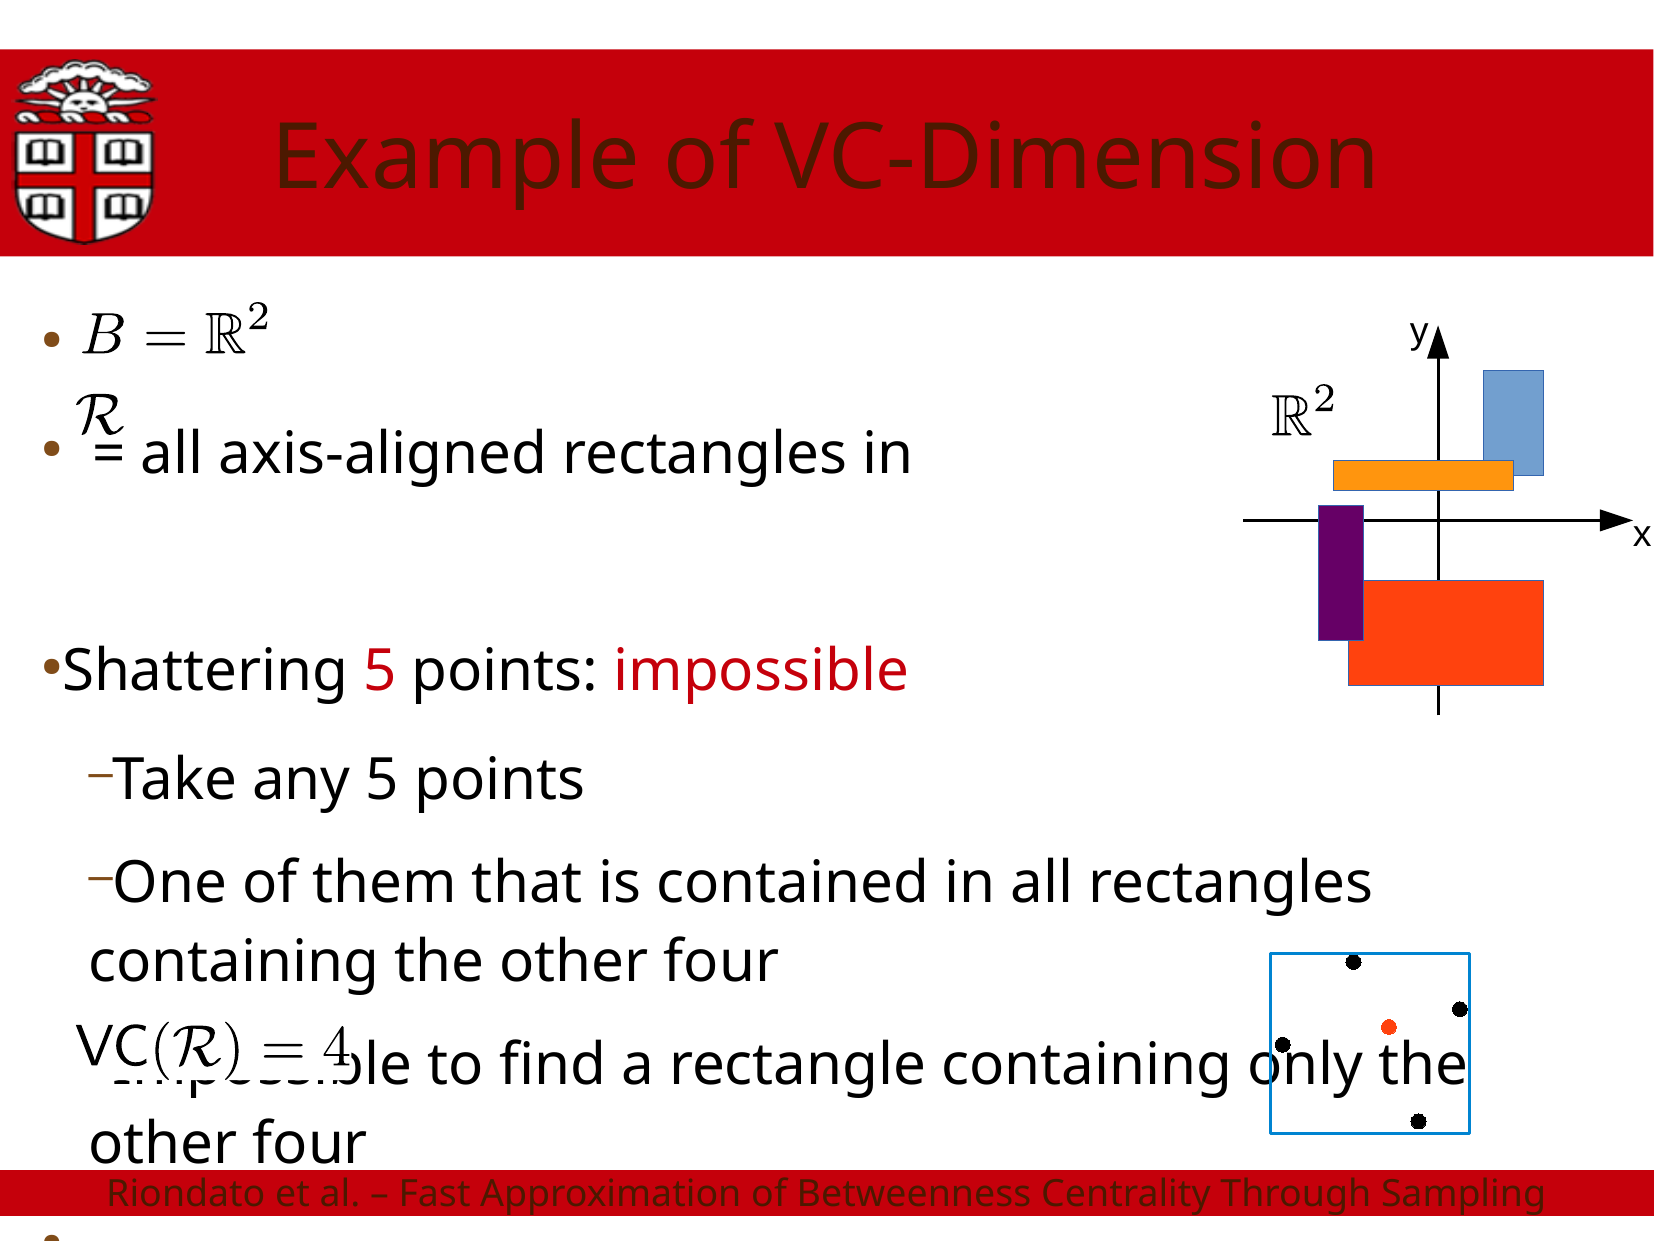

Example of VC-Dimension
#
y
 = all axis-aligned rectangles in
Shattering 5 points: impossible
Take any 5 points
One of them that is contained in all rectangles containing the other four
Impossible to find a rectangle containing only the other four
y
x
Riondato et al. – Fast Approximation of Betweenness Centrality Through Sampling